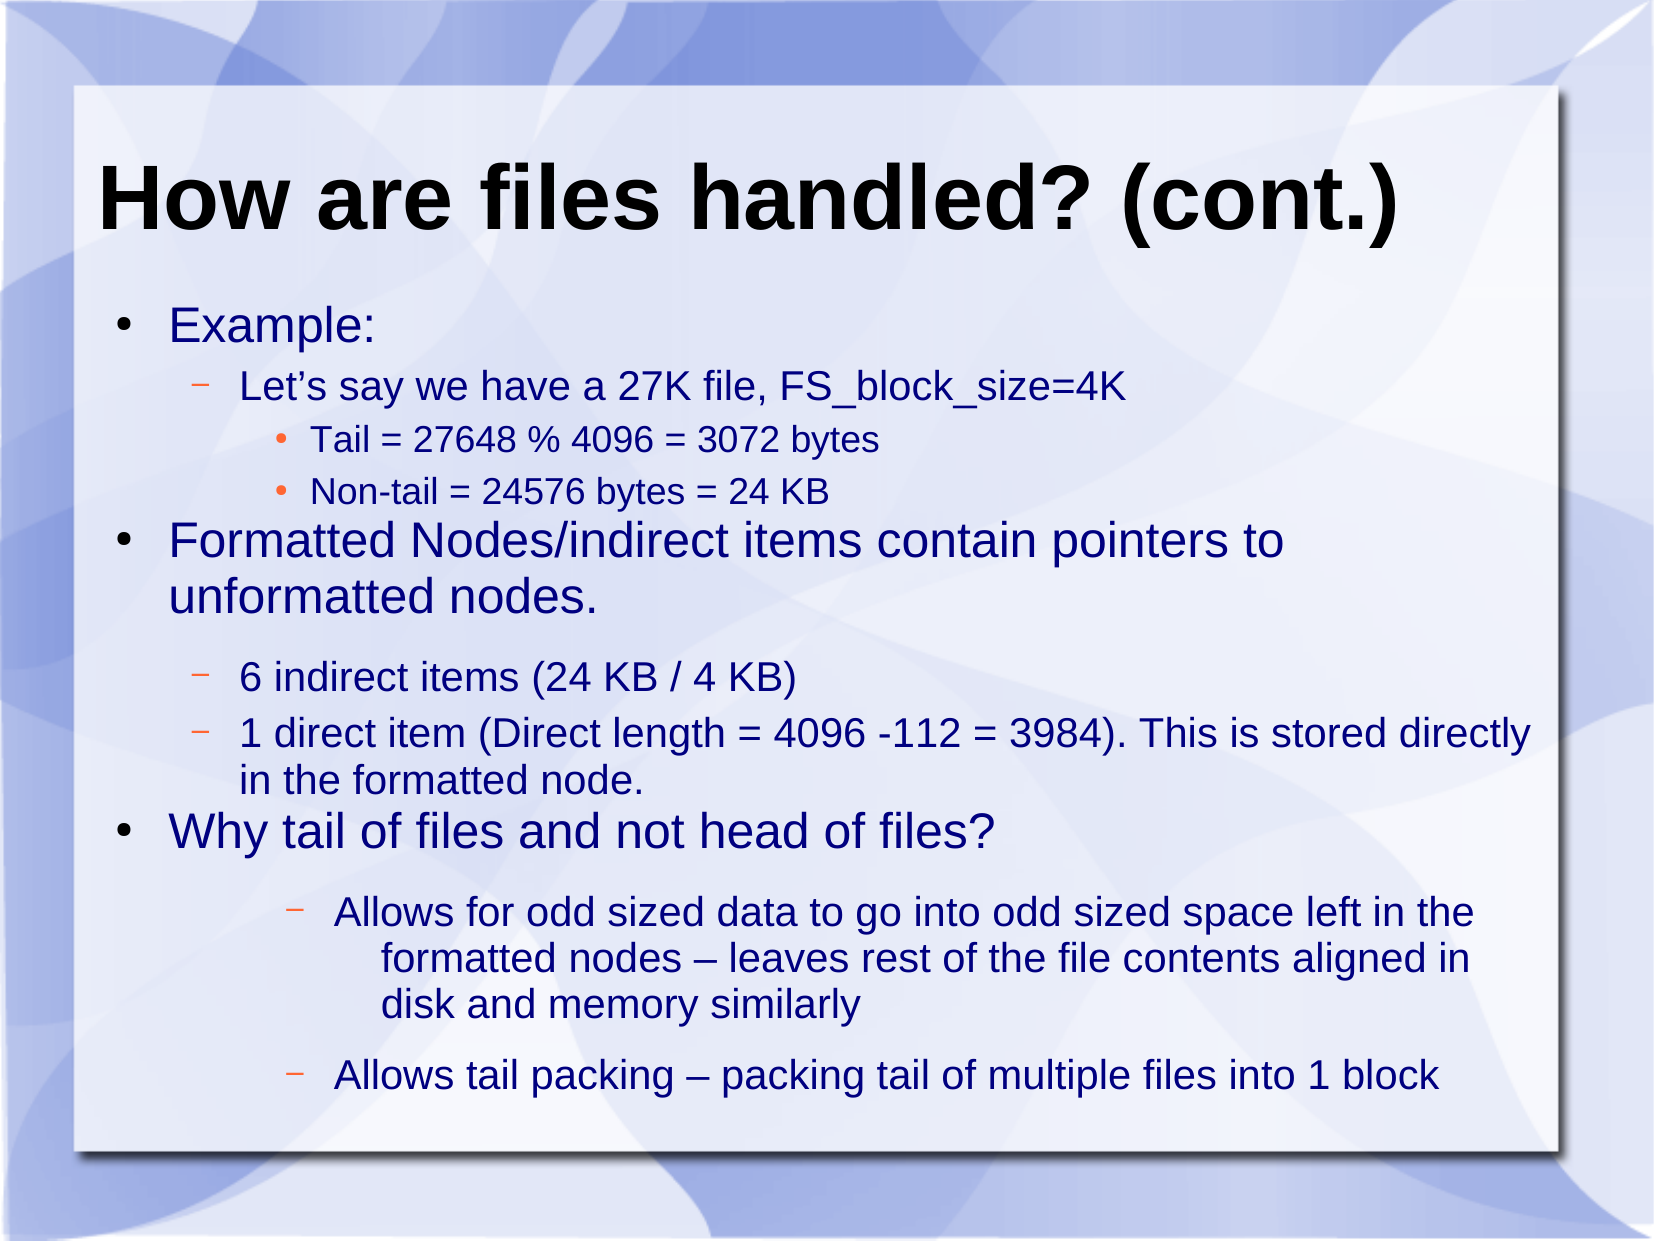

# How are files handled? (cont.)
Example:
Let’s say we have a 27K file, FS_block_size=4K
Tail = 27648 % 4096 = 3072 bytes
Non-tail = 24576 bytes = 24 KB
Formatted Nodes/indirect items contain pointers to unformatted nodes.
6 indirect items (24 KB / 4 KB)
1 direct item (Direct length = 4096 -112 = 3984). This is stored directly in the formatted node.
Why tail of files and not head of files?
Allows for odd sized data to go into odd sized space left in the formatted nodes – leaves rest of the file contents aligned in disk and memory similarly
Allows tail packing – packing tail of multiple files into 1 block
8/29/2003
32